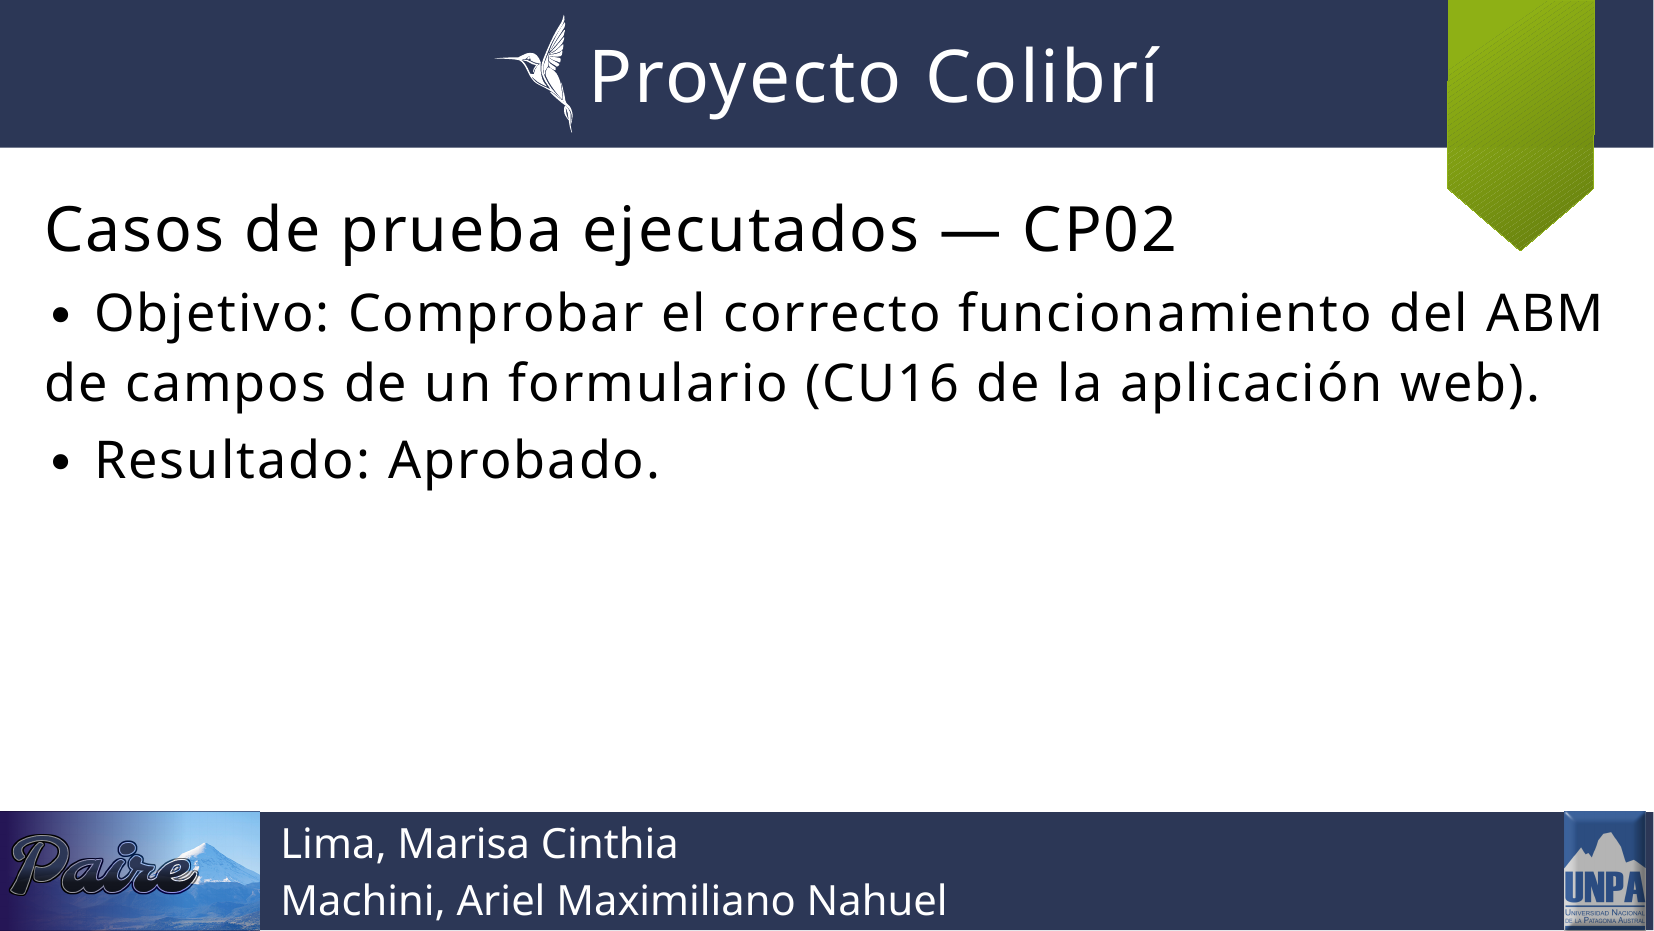

Proyecto Colibrí
Casos de prueba ejecutados — CP02
∙ Objetivo: Comprobar el correcto funcionamiento del ABM de campos de un formulario (CU16 de la aplicación web).
∙ Resultado: Aprobado.
Lima, Marisa Cinthia
Machini, Ariel Maximiliano Nahuel